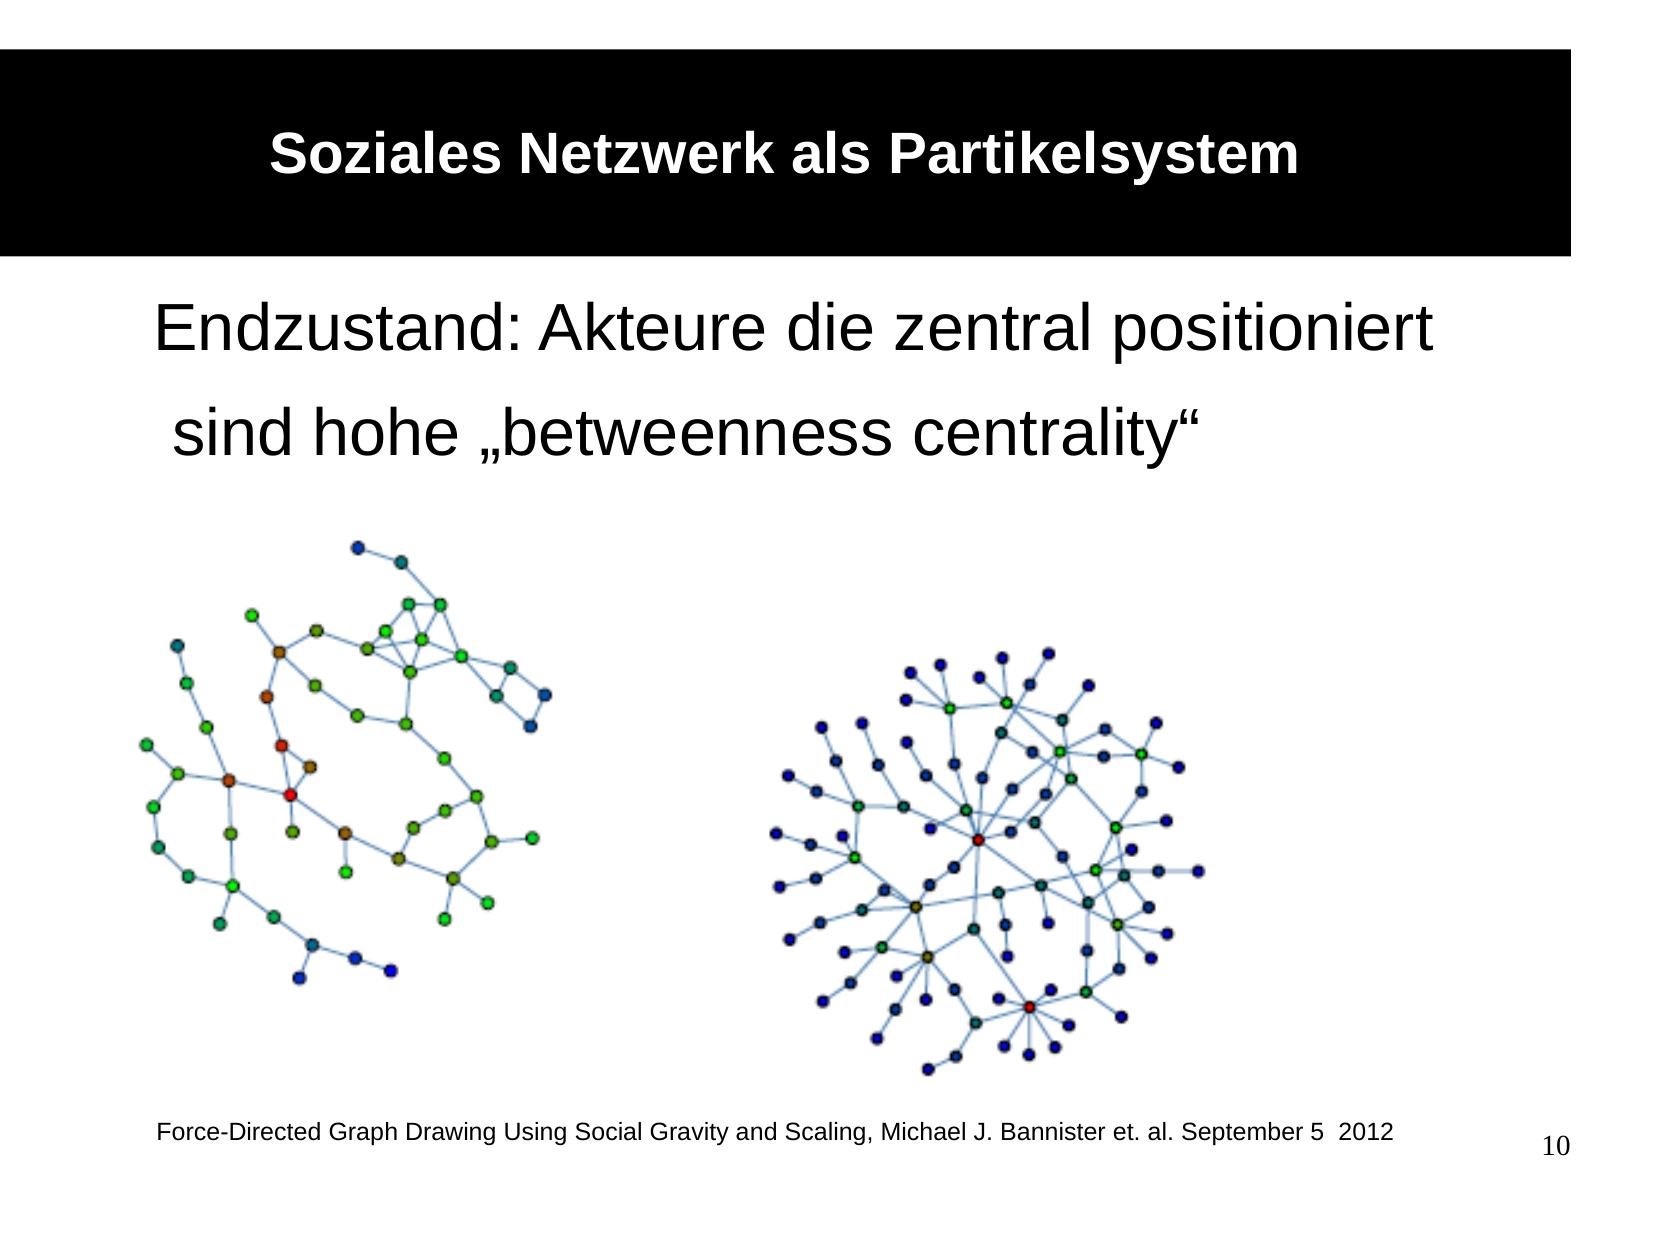

# Soziales Netzwerk als Partikelsystem
Endzustand: Akteure die zentral positioniert
 sind hohe „betweenness centrality“
Force-Directed Graph Drawing Using Social Gravity and Scaling, Michael J. Bannister et. al. September 5 2012
10